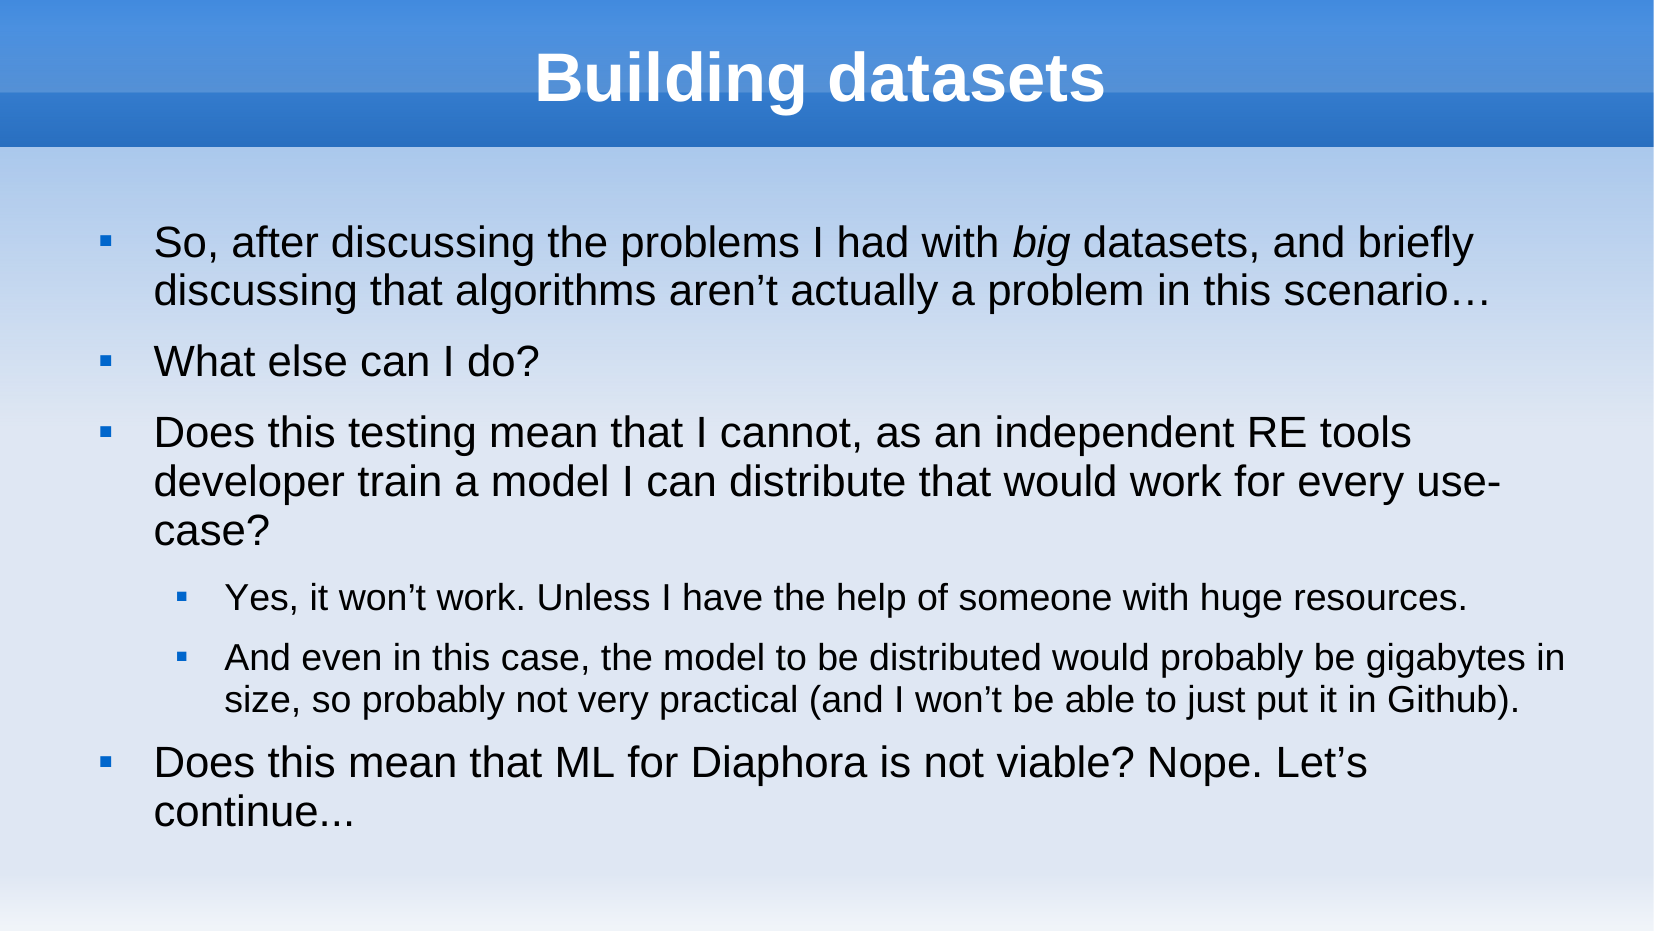

# Building datasets
So, after discussing the problems I had with big datasets, and briefly discussing that algorithms aren’t actually a problem in this scenario…
What else can I do?
Does this testing mean that I cannot, as an independent RE tools developer train a model I can distribute that would work for every use-case?
Yes, it won’t work. Unless I have the help of someone with huge resources.
And even in this case, the model to be distributed would probably be gigabytes in size, so probably not very practical (and I won’t be able to just put it in Github).
Does this mean that ML for Diaphora is not viable? Nope. Let’s continue...